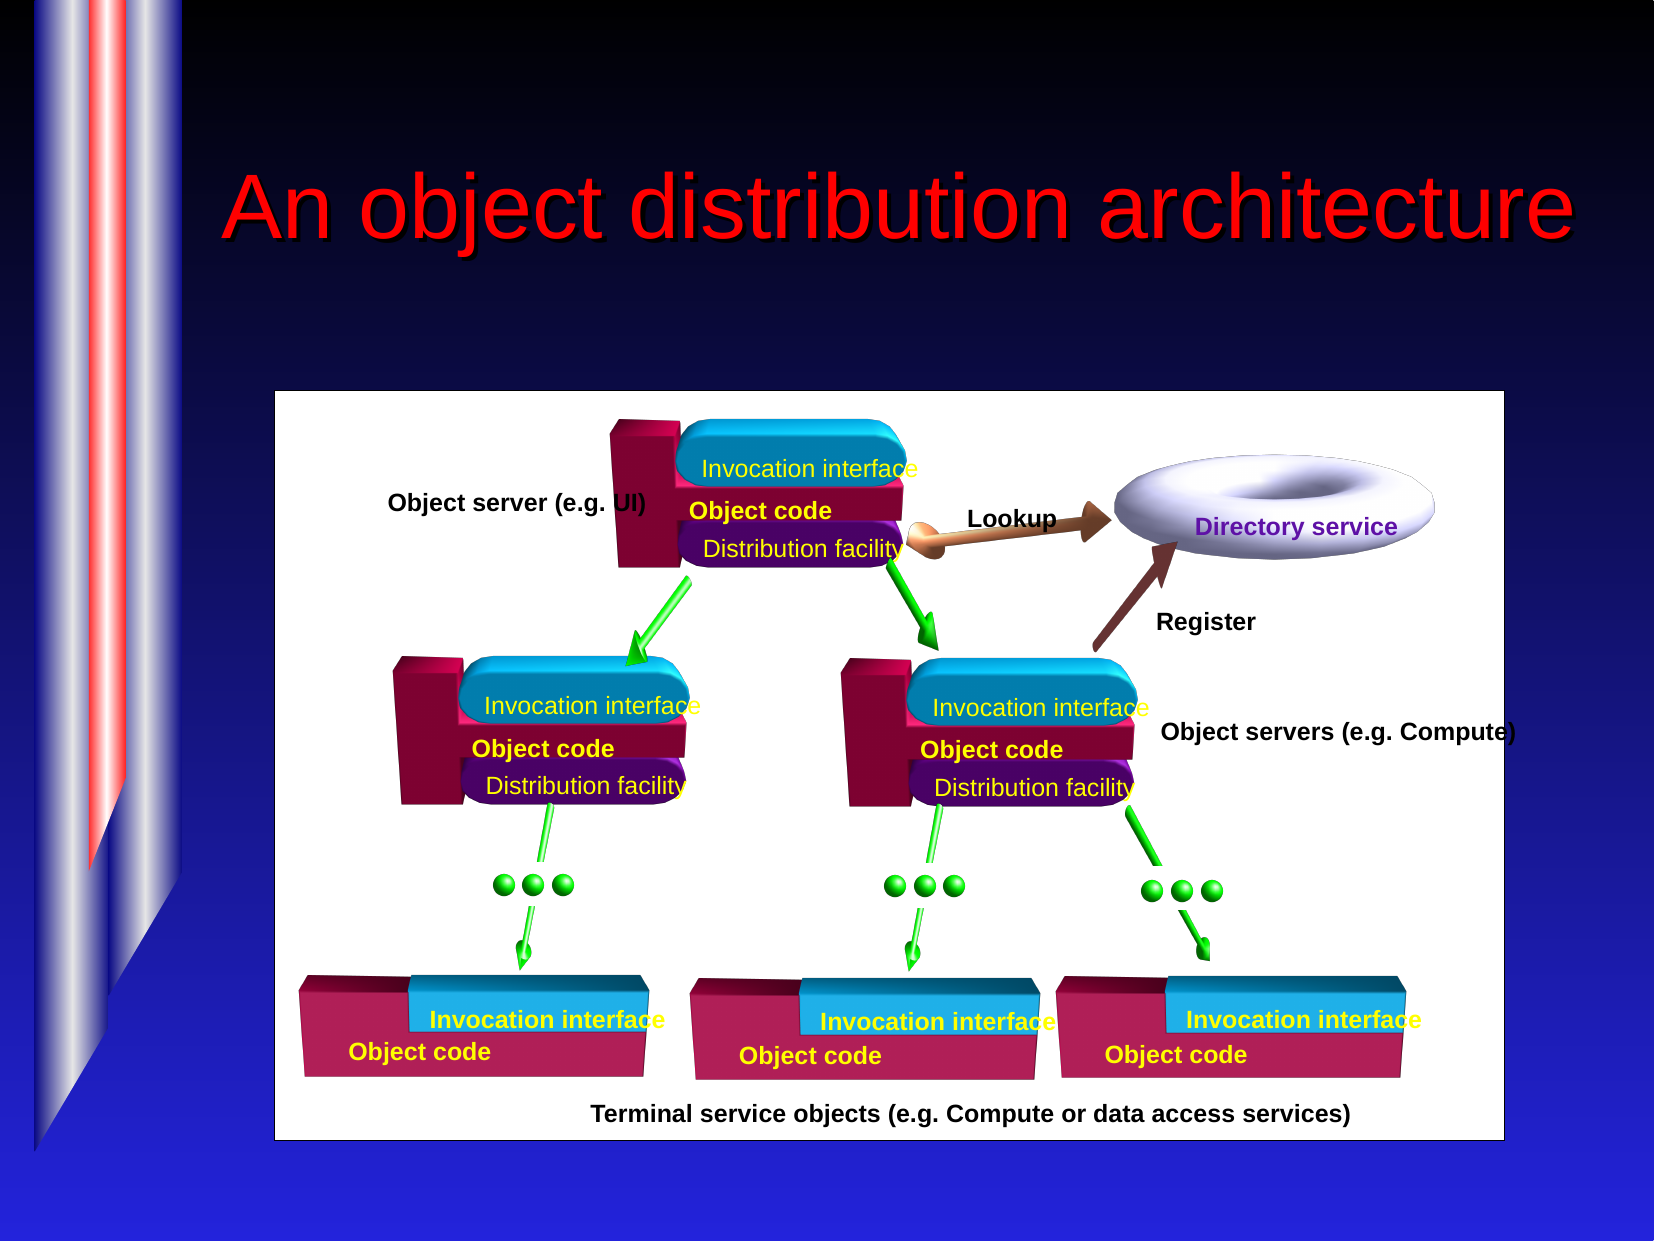

# An object distribution architecture
Invocation interface
Object code
Distribution facility
Object server (e.g. UI)
Lookup
Directory service
Register
Invocation interface
Object code
Distribution facility
Invocation interface
Object code
Distribution facility
Object servers (e.g. Compute)
Invocation interface
Object code
Invocation interface
Object code
Invocation interface
Object code
Terminal service objects (e.g. Compute or data access services)